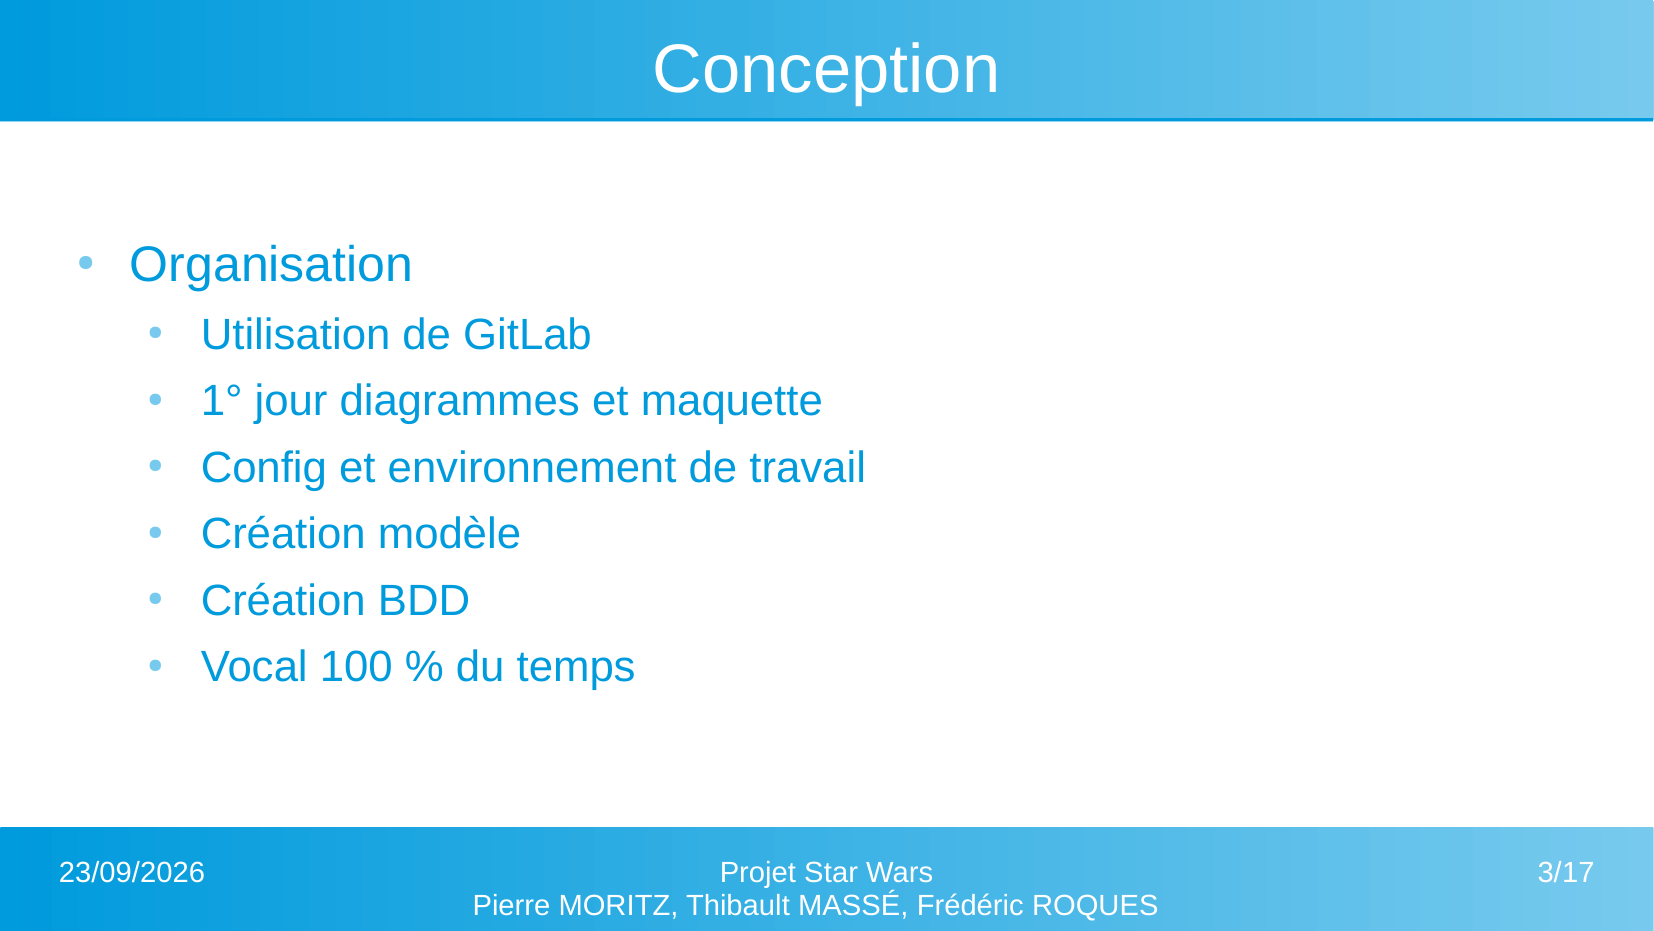

# Conception
Organisation
Utilisation de GitLab
1° jour diagrammes et maquette
Config et environnement de travail
Création modèle
Création BDD
Vocal 100 % du temps
3